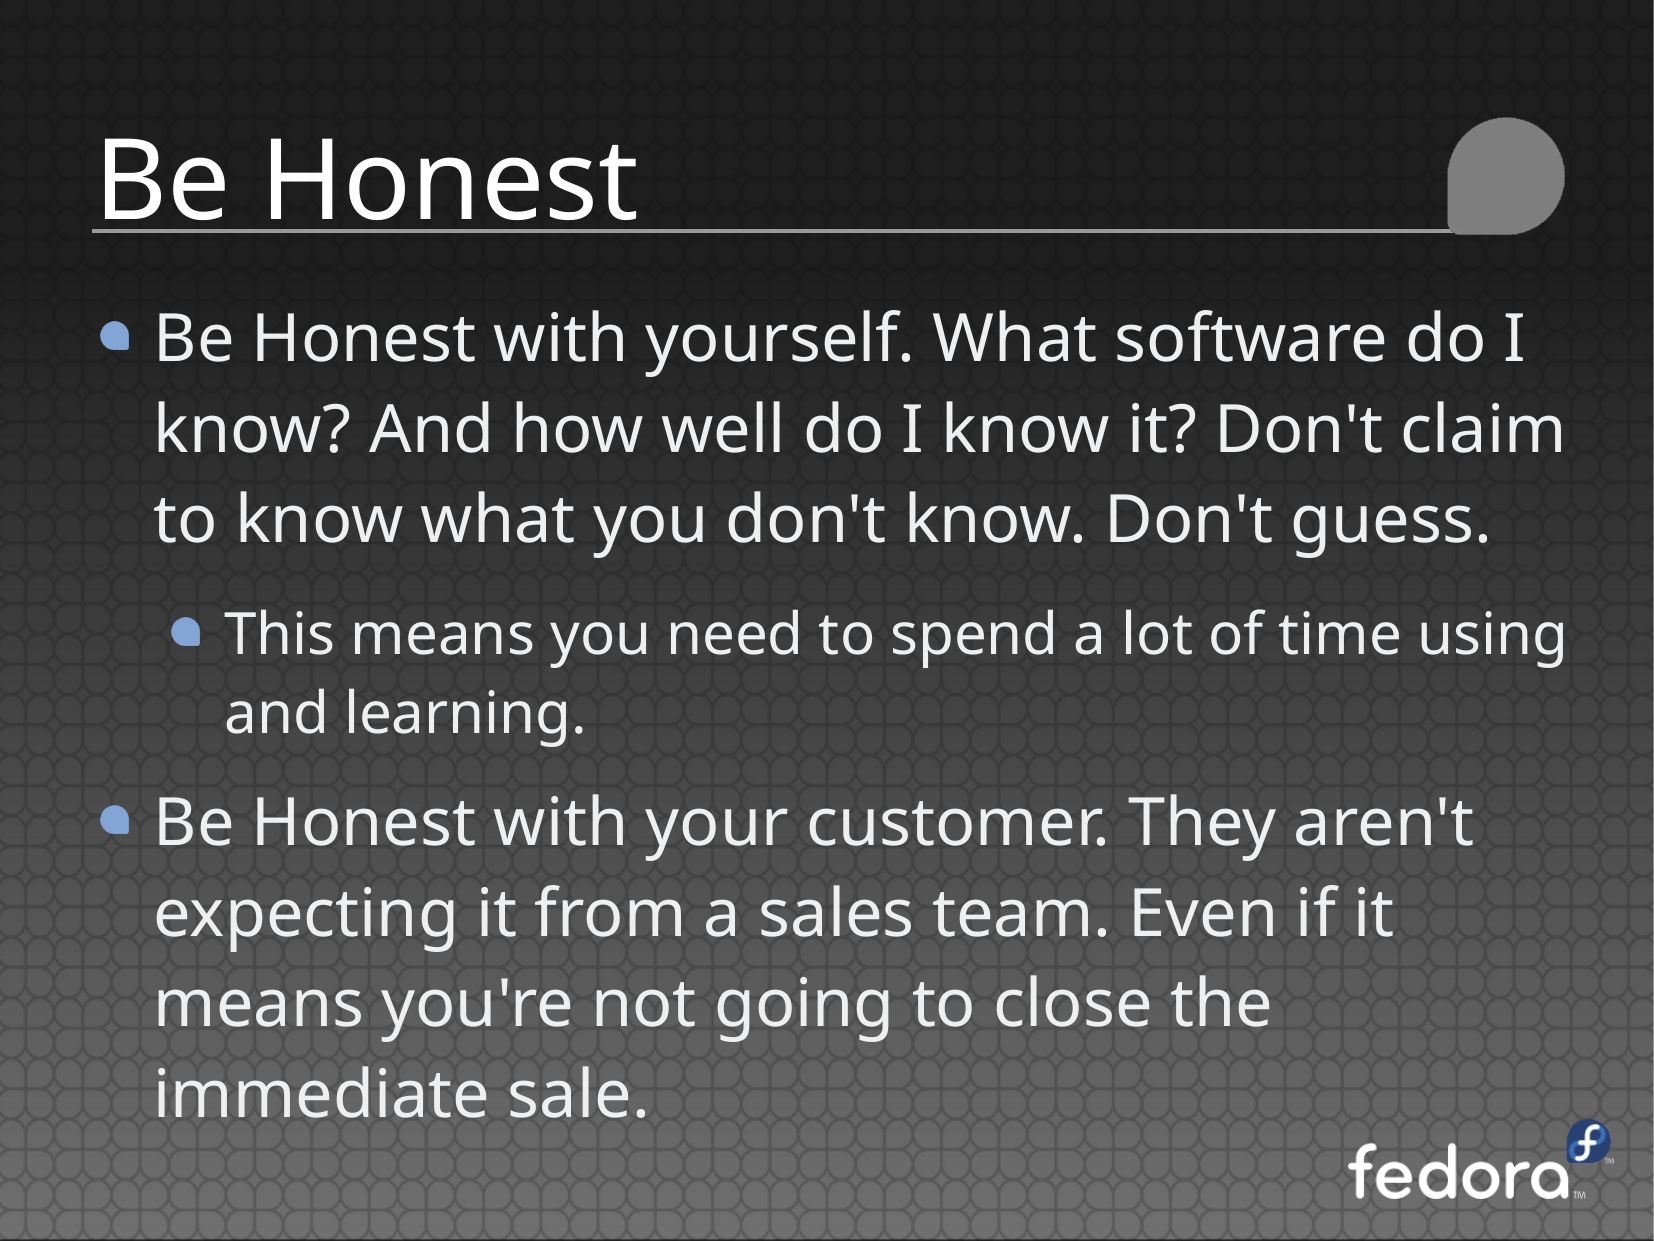

Be Honest
# Be Honest with yourself. What software do I know? And how well do I know it? Don't claim to know what you don't know. Don't guess.
This means you need to spend a lot of time using and learning.
Be Honest with your customer. They aren't expecting it from a sales team. Even if it means you're not going to close the immediate sale.